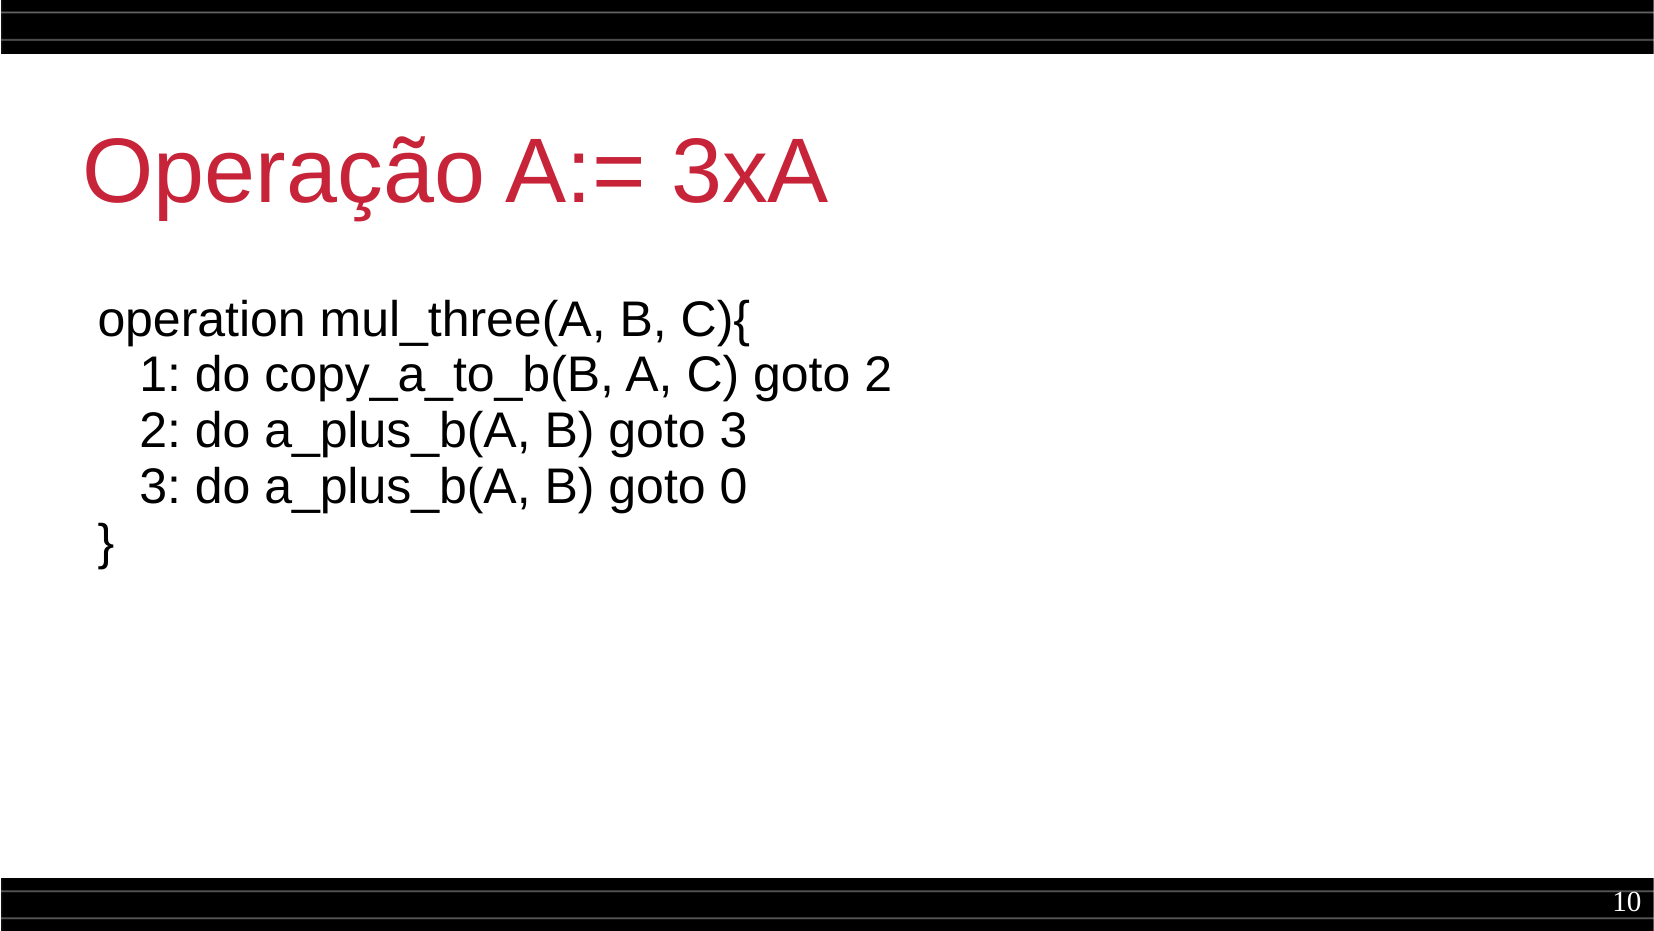

# Operação A:= 3xA
operation mul_three(A, B, C){
 1: do copy_a_to_b(B, A, C) goto 2
 2: do a_plus_b(A, B) goto 3
 3: do a_plus_b(A, B) goto 0
}